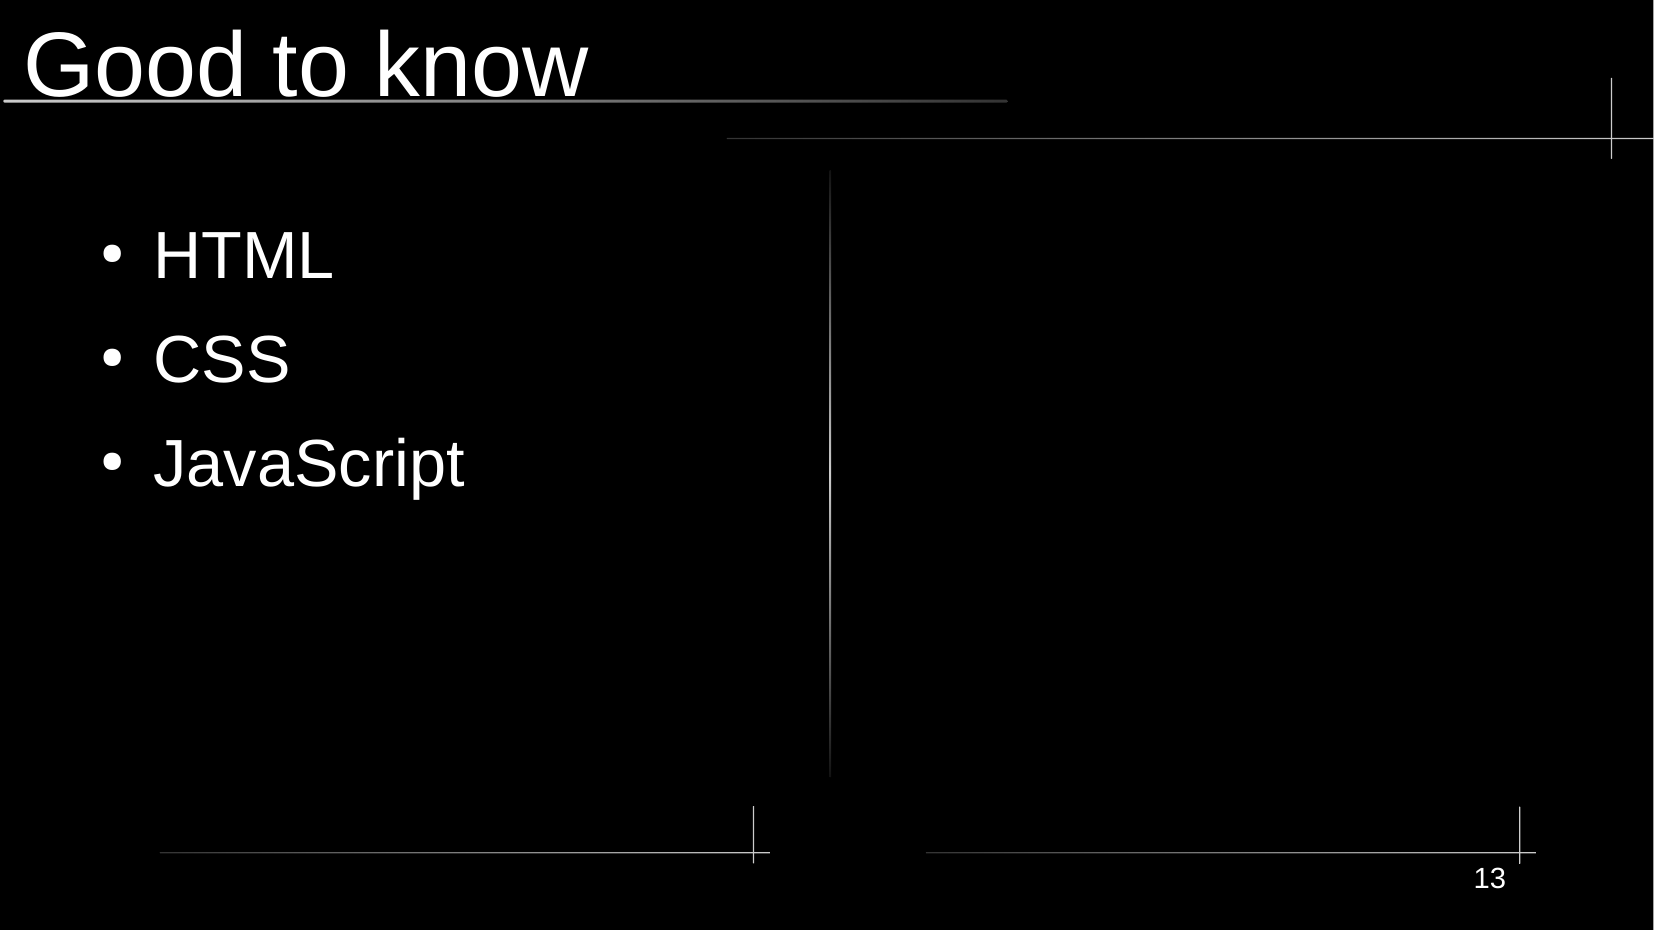

# Good to know
HTML
CSS
JavaScript
13